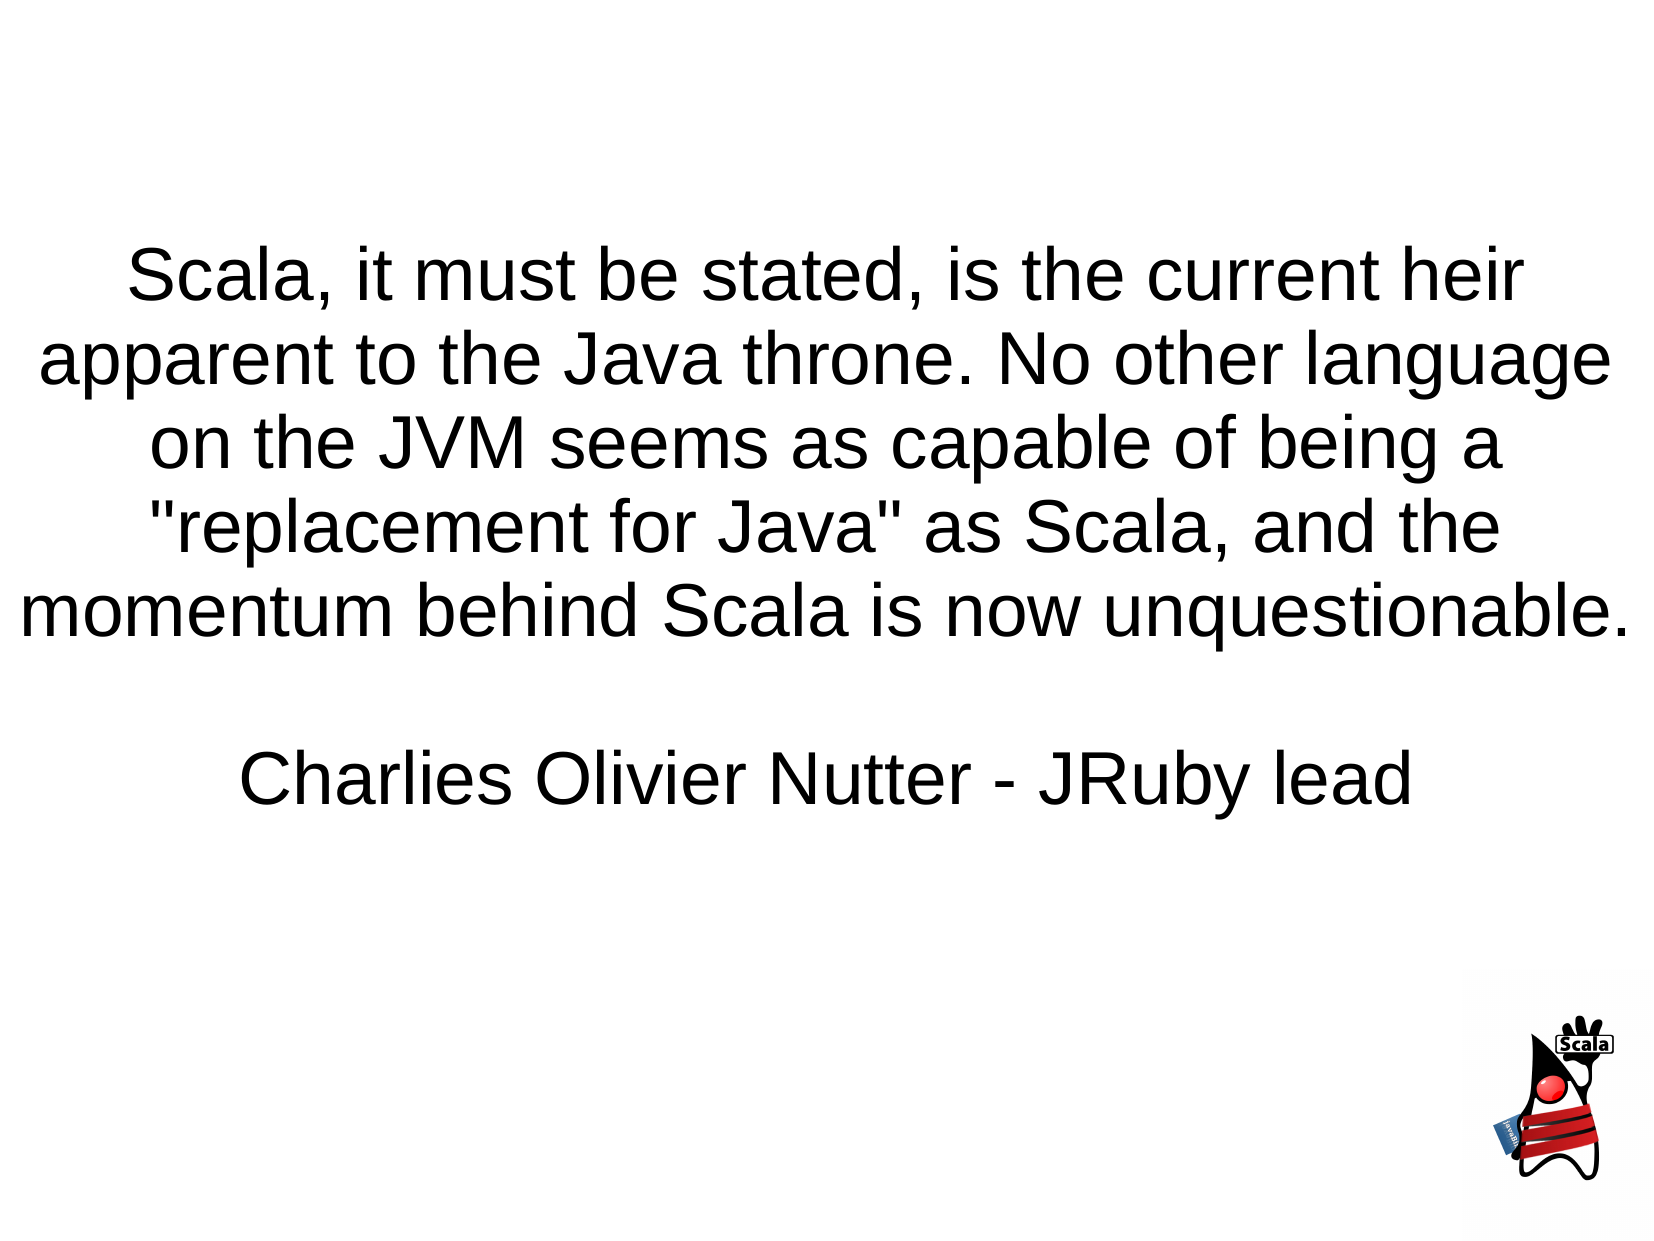

Scala, it must be stated, is the current heir apparent to the Java throne. No other language on the JVM seems as capable of being a "replacement for Java" as Scala, and the momentum behind Scala is now unquestionable.
Charlies Olivier Nutter - JRuby lead